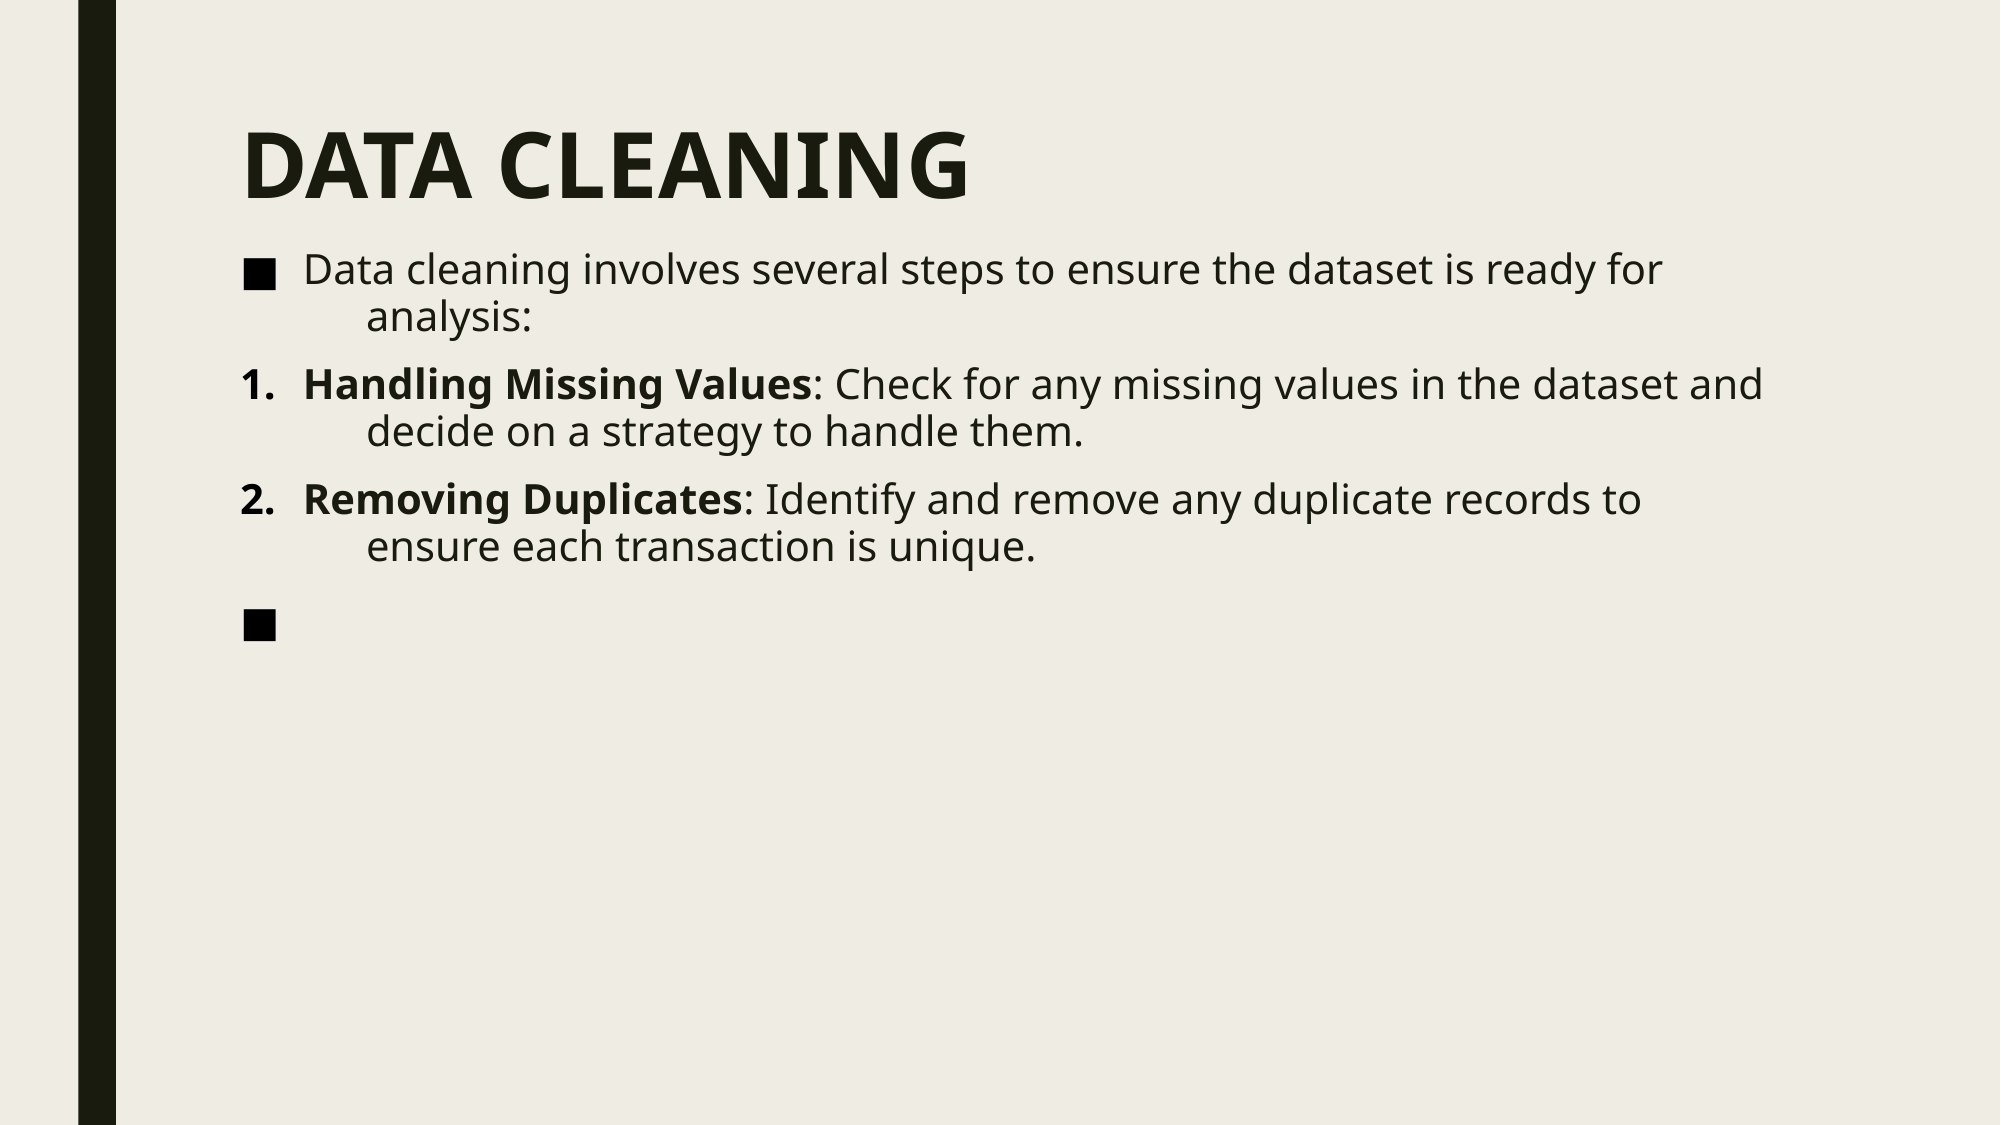

# DATA CLEANING
Data cleaning involves several steps to ensure the dataset is ready for analysis:
Handling Missing Values: Check for any missing values in the dataset and decide on a strategy to handle them.
Removing Duplicates: Identify and remove any duplicate records to ensure each transaction is unique.